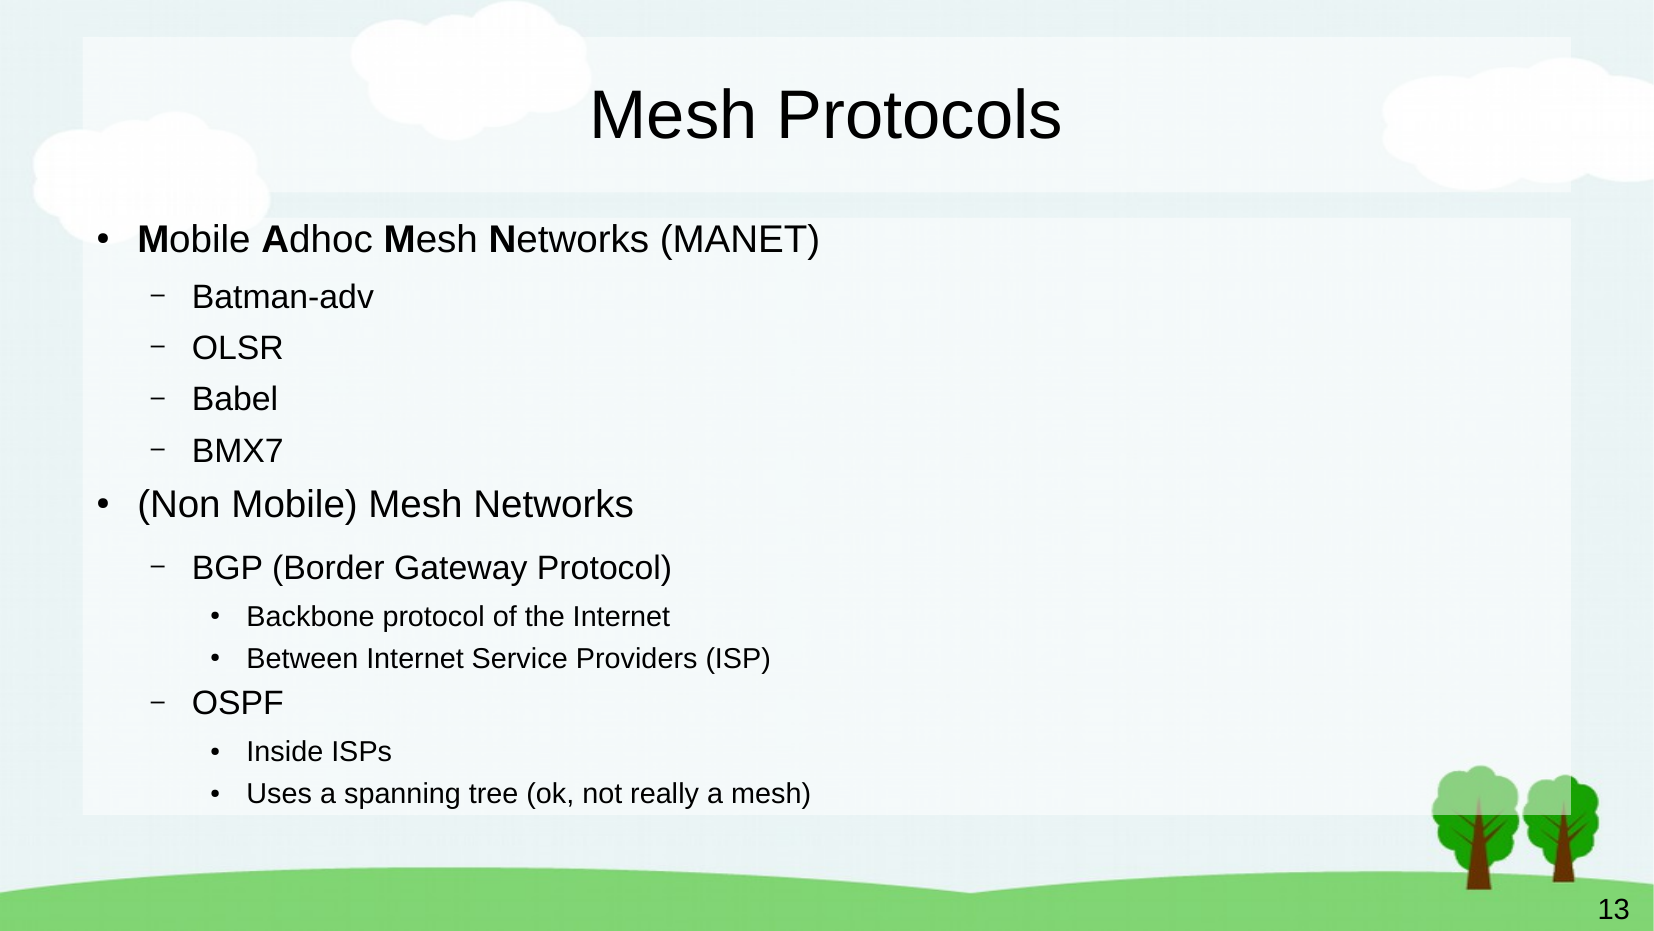

# Mesh Protocols
Mobile Adhoc Mesh Networks (MANET)
Batman-adv
OLSR
Babel
BMX7
(Non Mobile) Mesh Networks
BGP (Border Gateway Protocol)
Backbone protocol of the Internet
Between Internet Service Providers (ISP)
OSPF
Inside ISPs
Uses a spanning tree (ok, not really a mesh)
13